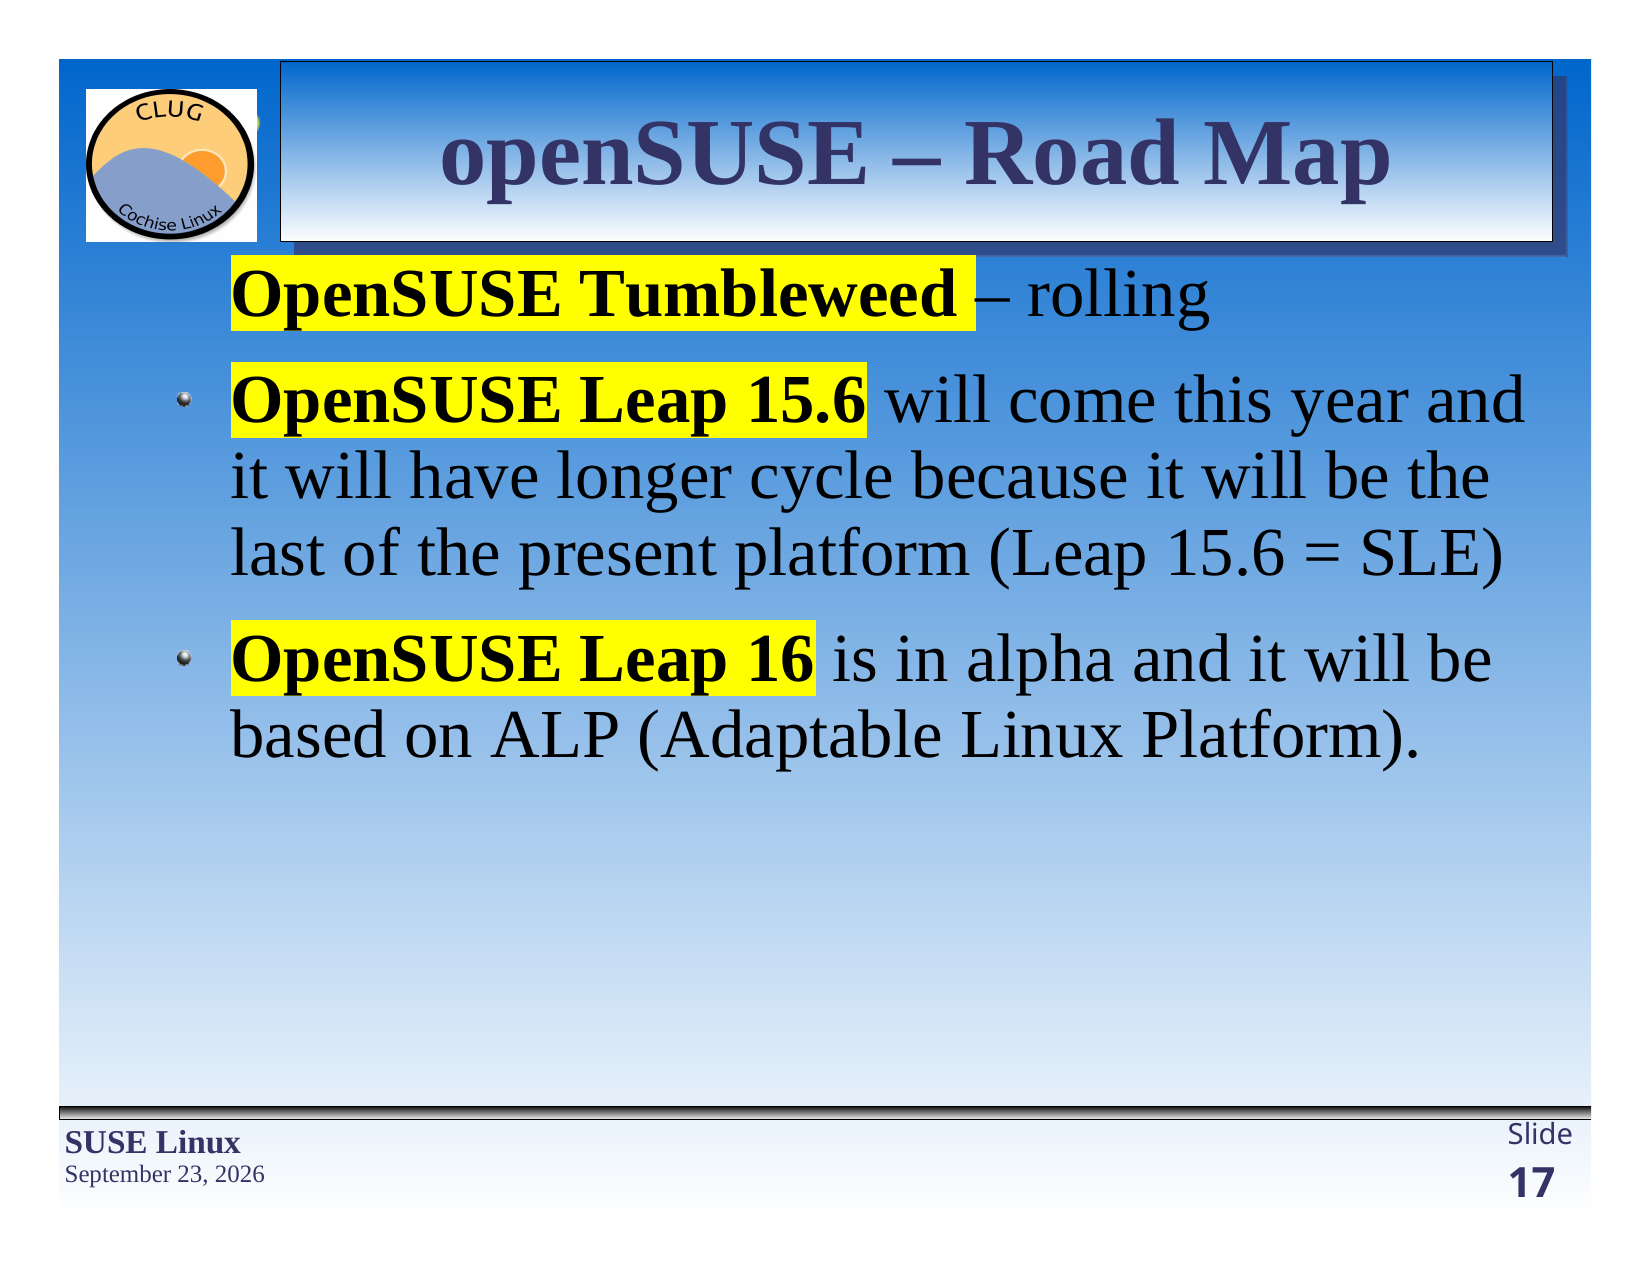

# openSUSE – Road Map
OpenSUSE Tumbleweed – rolling
OpenSUSE Leap 15.6 will come this year and it will have longer cycle because it will be the last of the present platform (Leap 15.6 = SLE)
OpenSUSE Leap 16 is in alpha and it will be based on ALP (Adaptable Linux Platform).